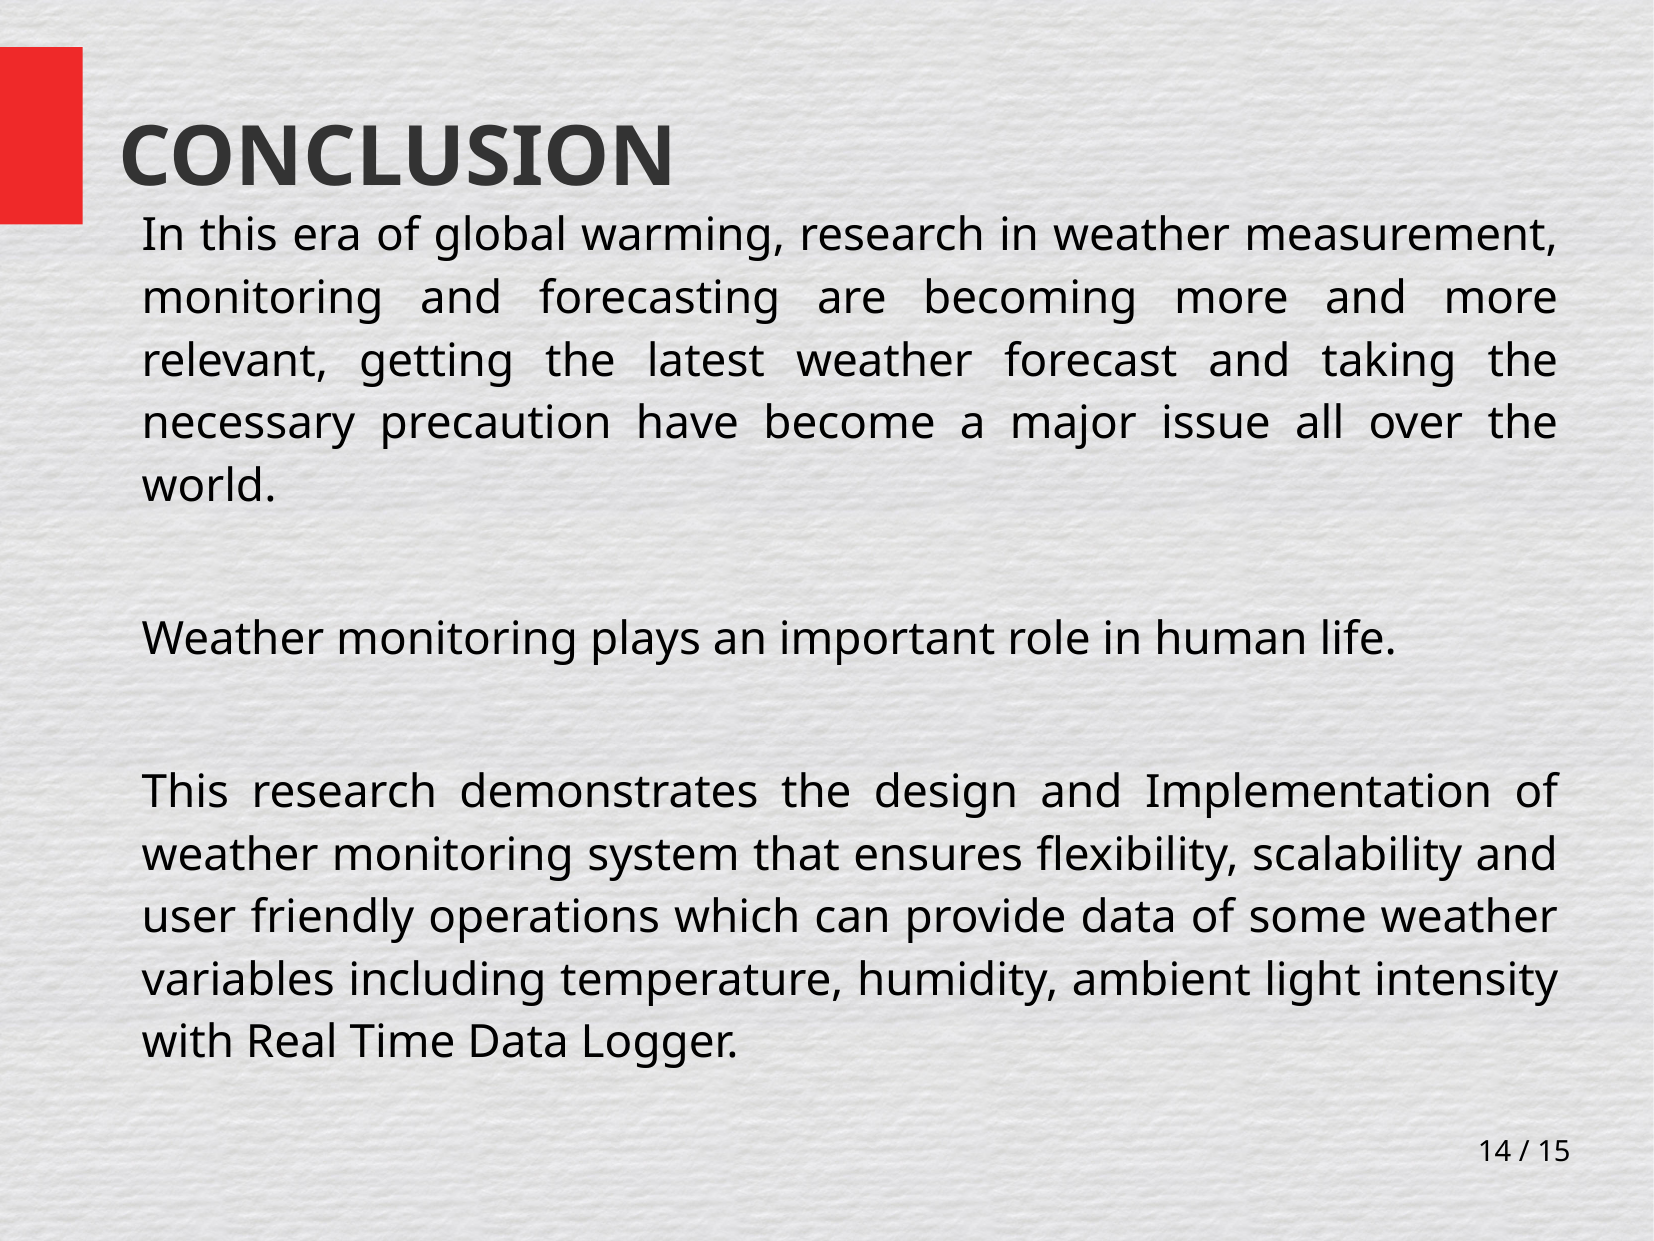

# CONCLUSION
In this era of global warming, research in weather measurement, monitoring and forecasting are becoming more and more relevant, getting the latest weather forecast and taking the necessary precaution have become a major issue all over the world.
Weather monitoring plays an important role in human life.
This research demonstrates the design and Implementation of weather monitoring system that ensures flexibility, scalability and user friendly operations which can provide data of some weather variables including temperature, humidity, ambient light intensity with Real Time Data Logger.
14